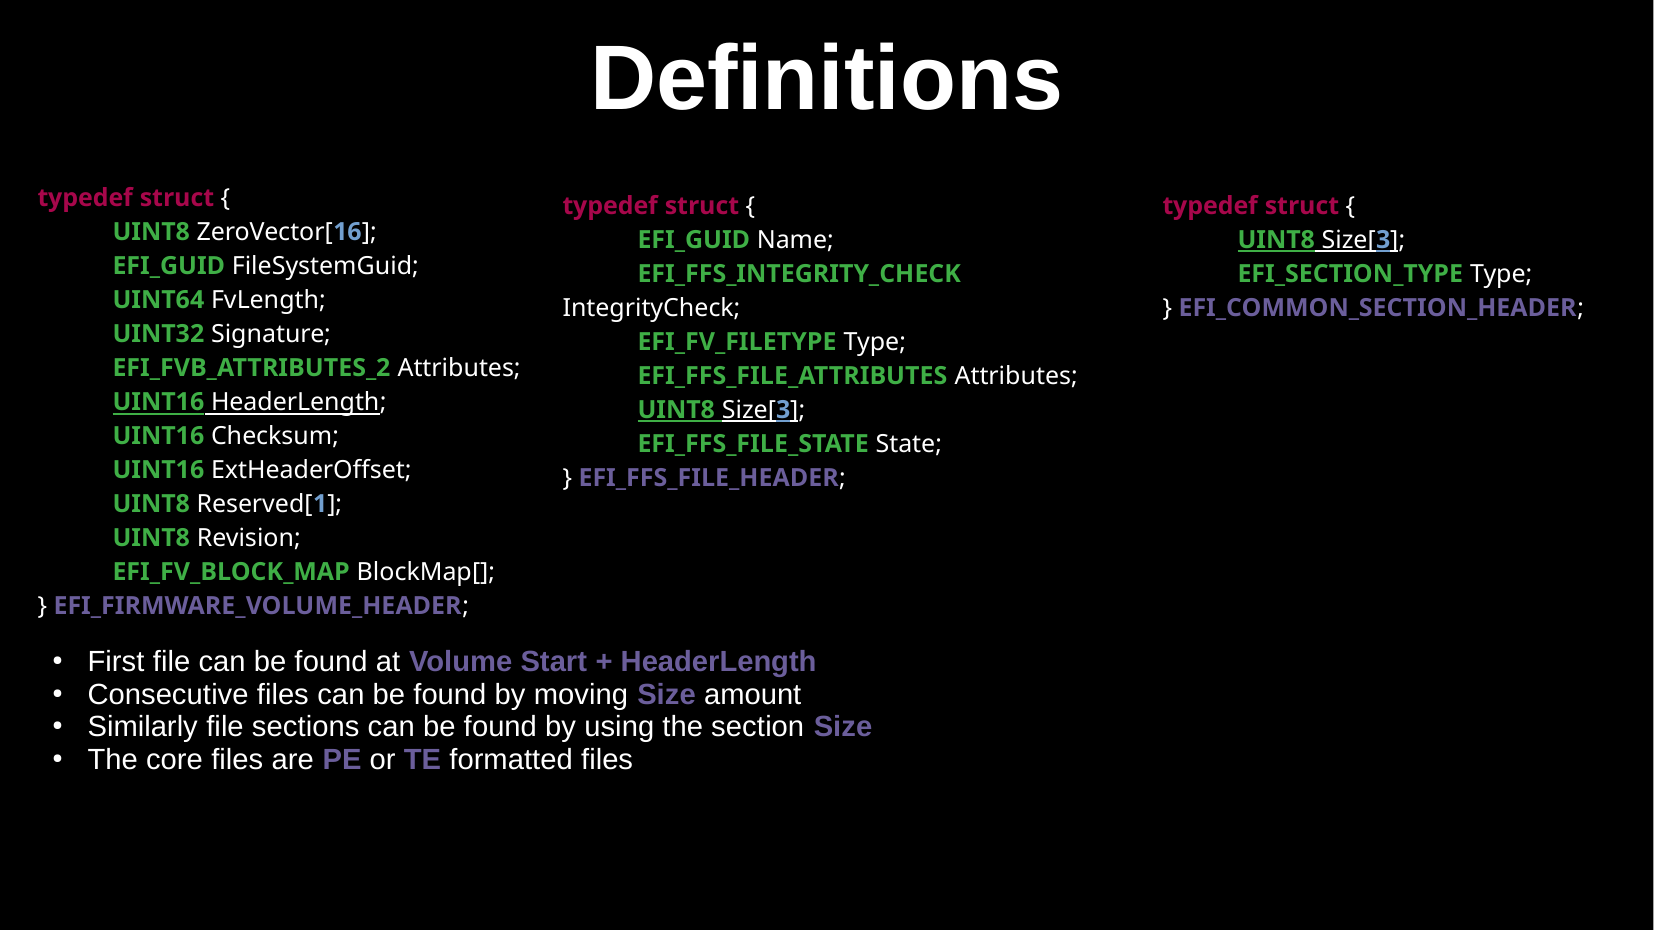

# Definitions
typedef struct {
	UINT8 ZeroVector[16];
	EFI_GUID FileSystemGuid;
	UINT64 FvLength;
	UINT32 Signature;
	EFI_FVB_ATTRIBUTES_2 Attributes;
	UINT16 HeaderLength;
	UINT16 Checksum;
	UINT16 ExtHeaderOffset;
	UINT8 Reserved[1];
	UINT8 Revision;
	EFI_FV_BLOCK_MAP BlockMap[];
} EFI_FIRMWARE_VOLUME_HEADER;
typedef struct {
	EFI_GUID Name;
	EFI_FFS_INTEGRITY_CHECK IntegrityCheck;
	EFI_FV_FILETYPE Type;
 	EFI_FFS_FILE_ATTRIBUTES Attributes;
 	UINT8 Size[3];
 	EFI_FFS_FILE_STATE State;
} EFI_FFS_FILE_HEADER;
typedef struct {
	UINT8 Size[3];
	EFI_SECTION_TYPE Type;
} EFI_COMMON_SECTION_HEADER;
First file can be found at Volume Start + HeaderLength
Consecutive files can be found by moving Size amount
Similarly file sections can be found by using the section Size
The core files are PE or TE formatted files